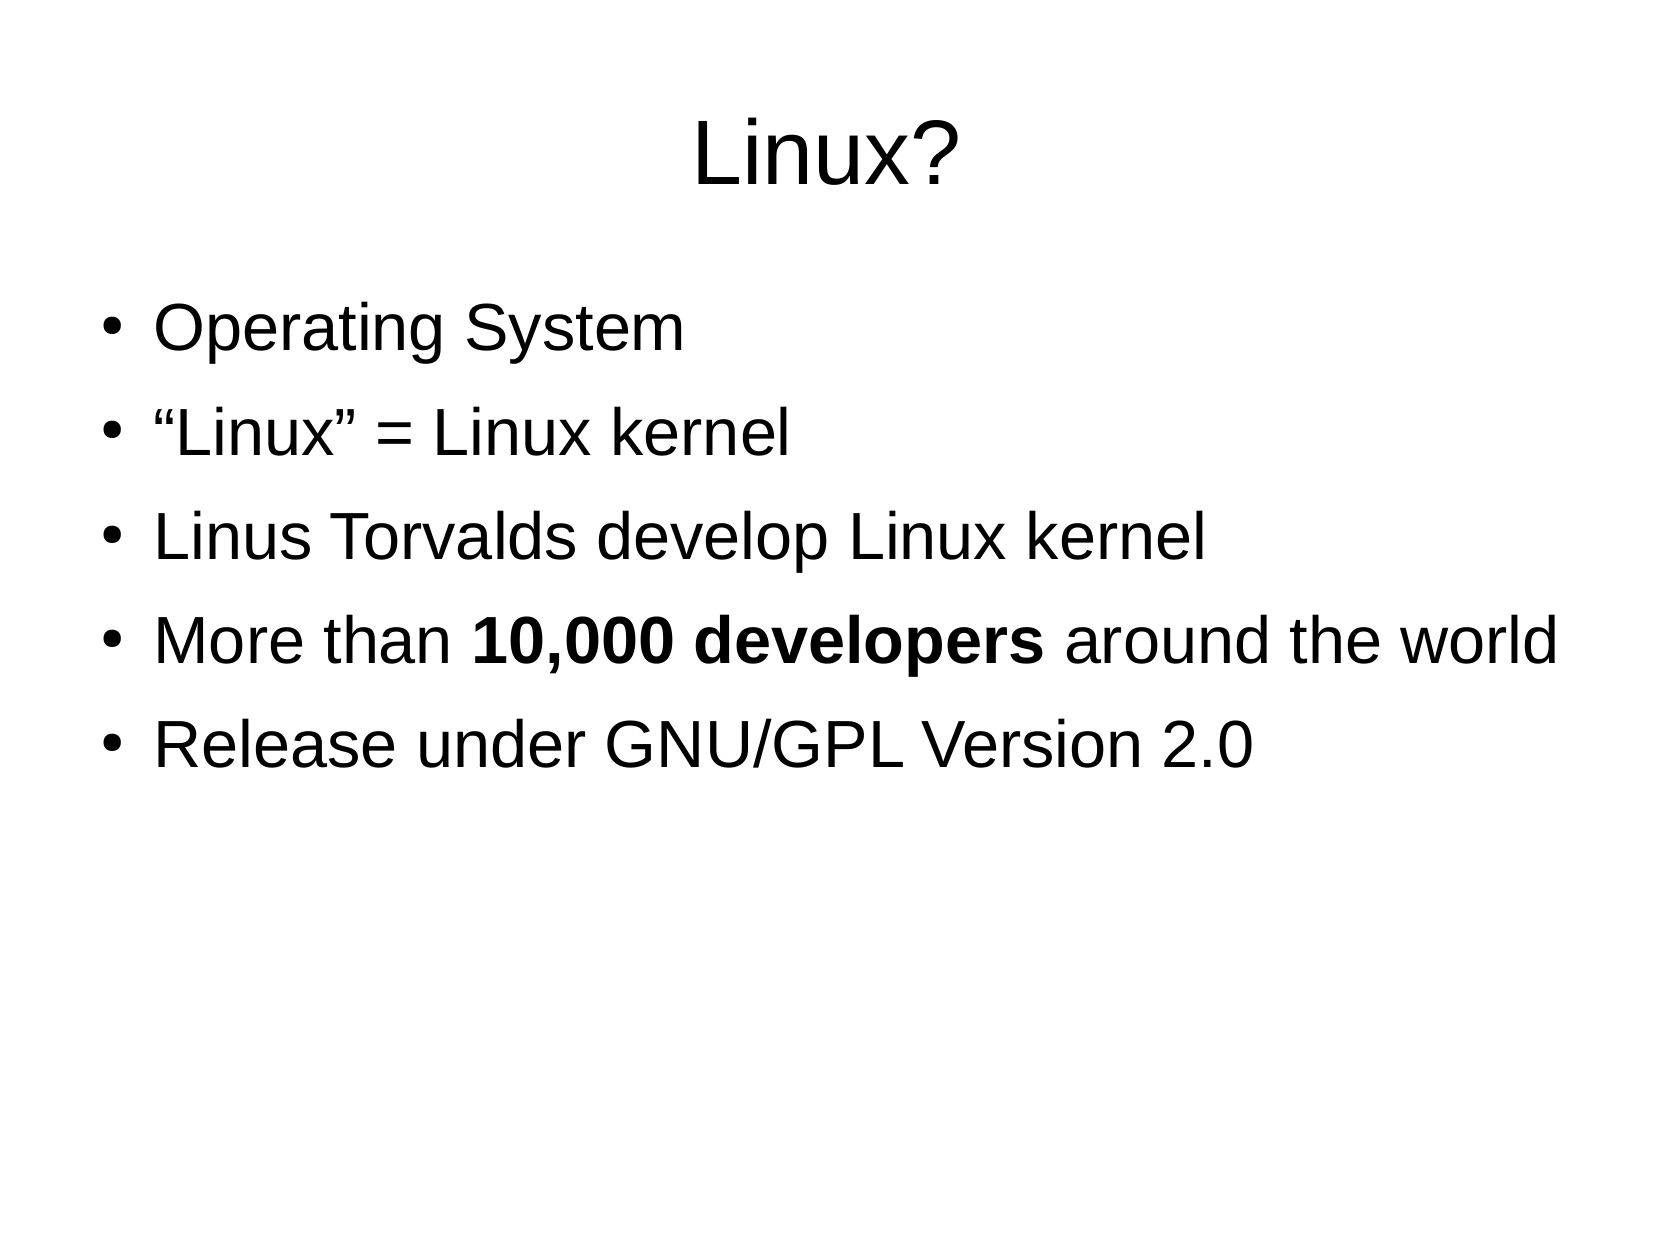

# Linux?
Operating System
“Linux” = Linux kernel
Linus Torvalds develop Linux kernel
More than 10,000 developers around the world
Release under GNU/GPL Version 2.0